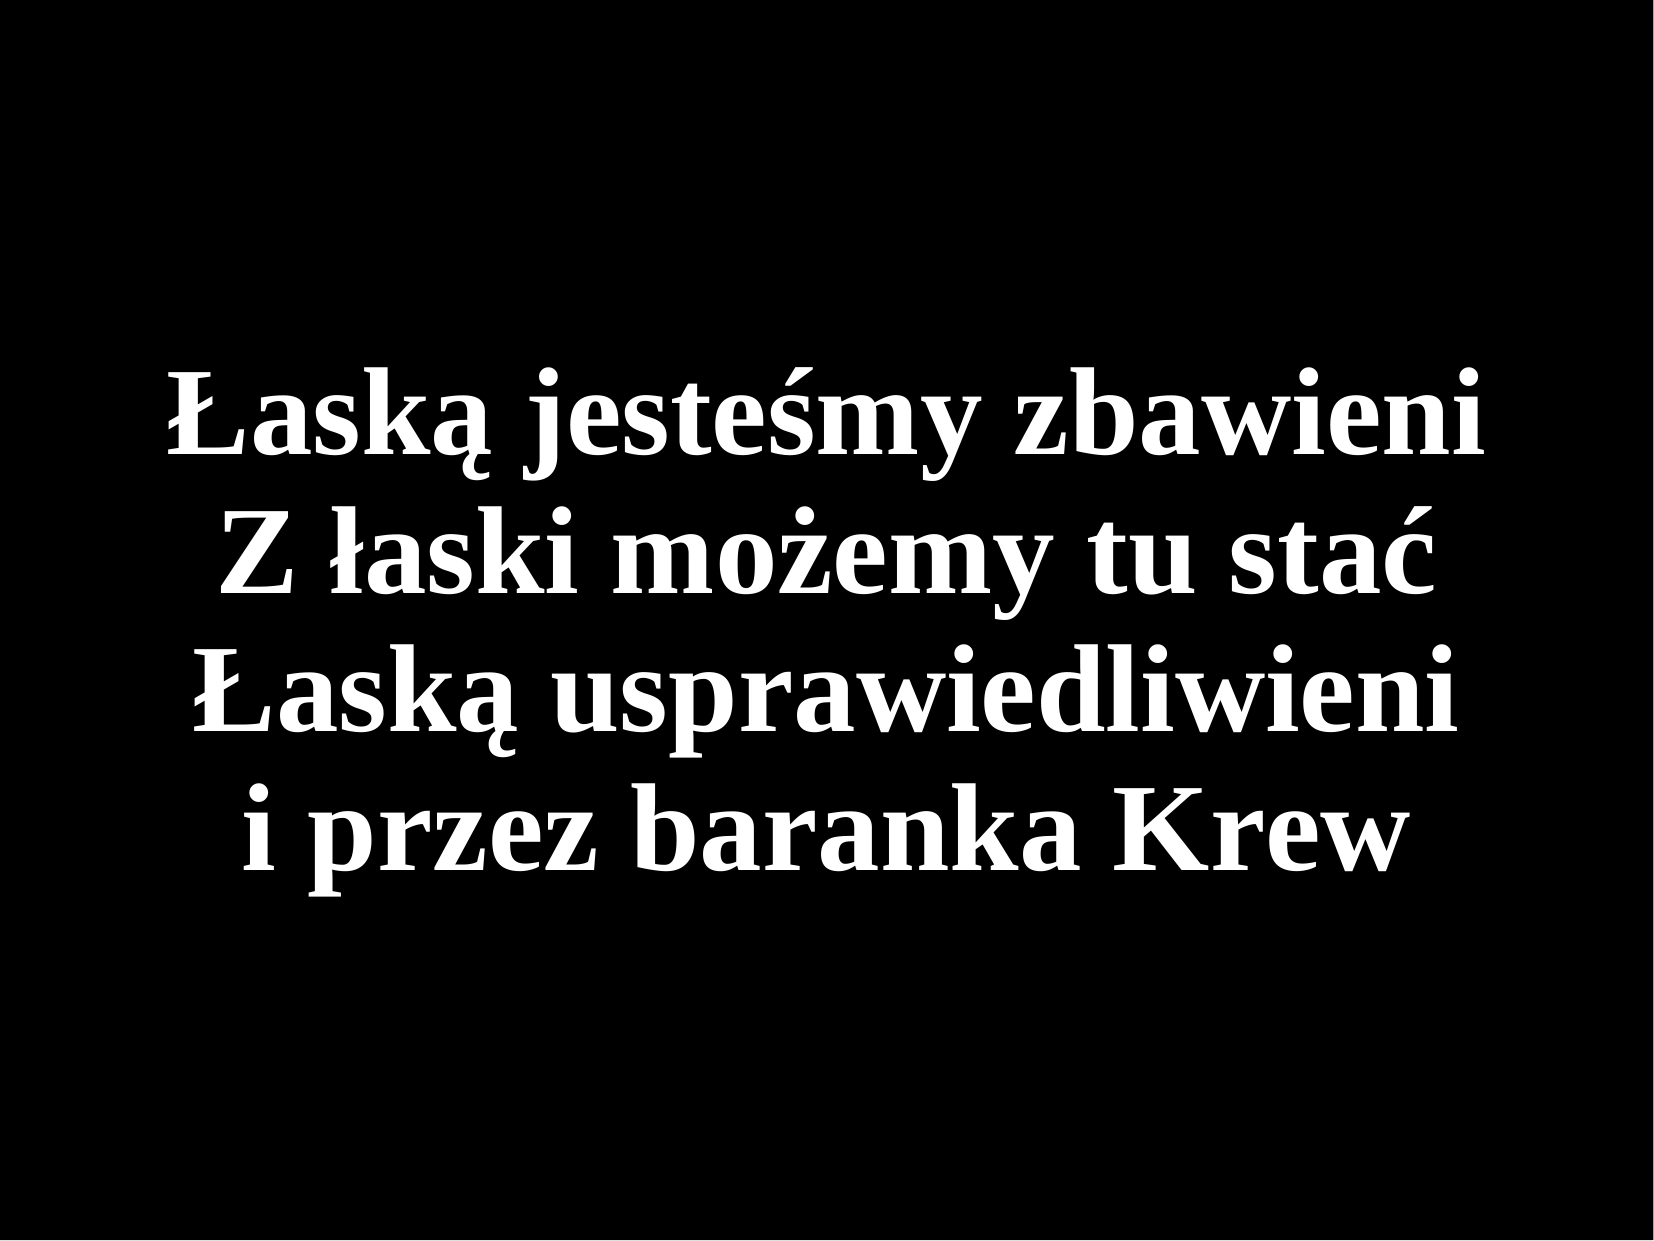

# Łaską jesteśmy zbawieni Z łaski możemy tu stać Łaską usprawiedliwieni i przez baranka Krew